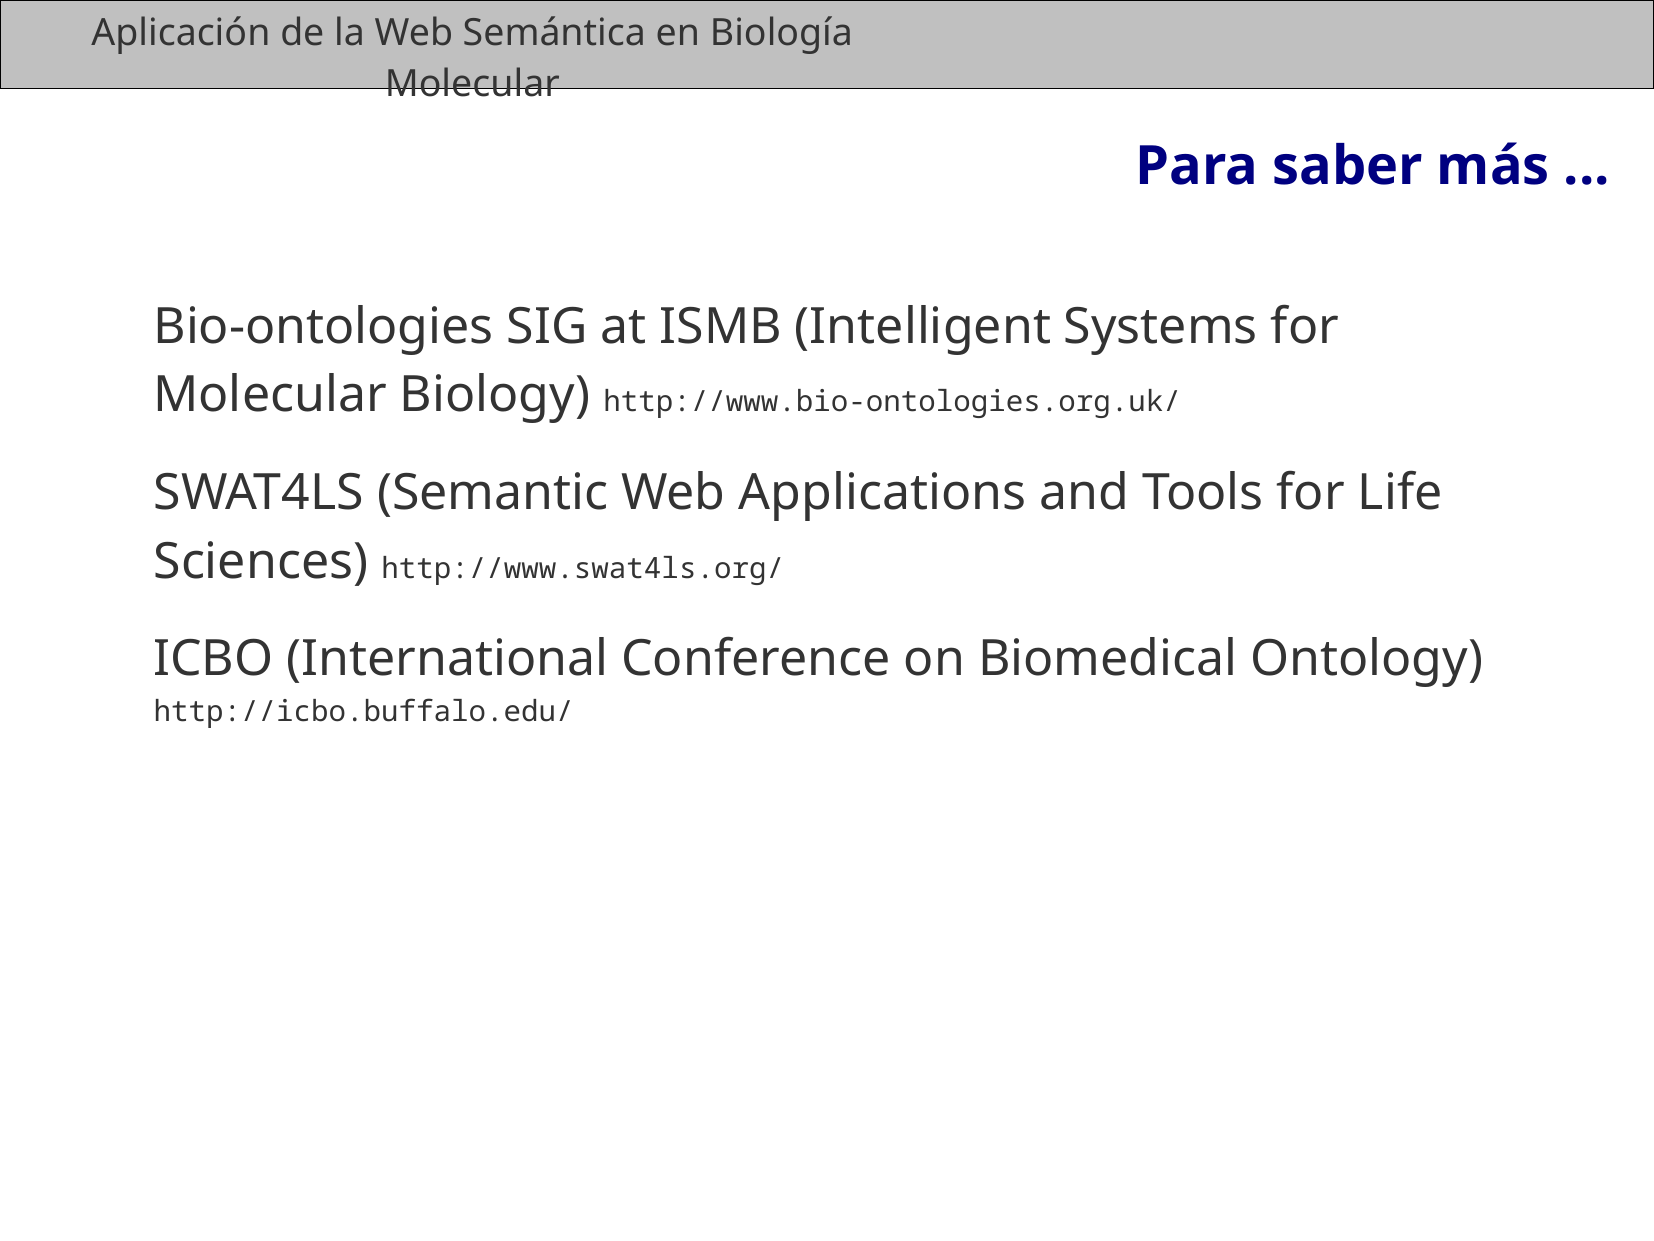

Aplicación de la Web Semántica en Biología Molecular
Para saber más ...
# Bio-ontologies SIG at ISMB (Intelligent Systems for Molecular Biology) http://www.bio-ontologies.org.uk/
SWAT4LS (Semantic Web Applications and Tools for Life Sciences) http://www.swat4ls.org/
ICBO (International Conference on Biomedical Ontology) http://icbo.buffalo.edu/